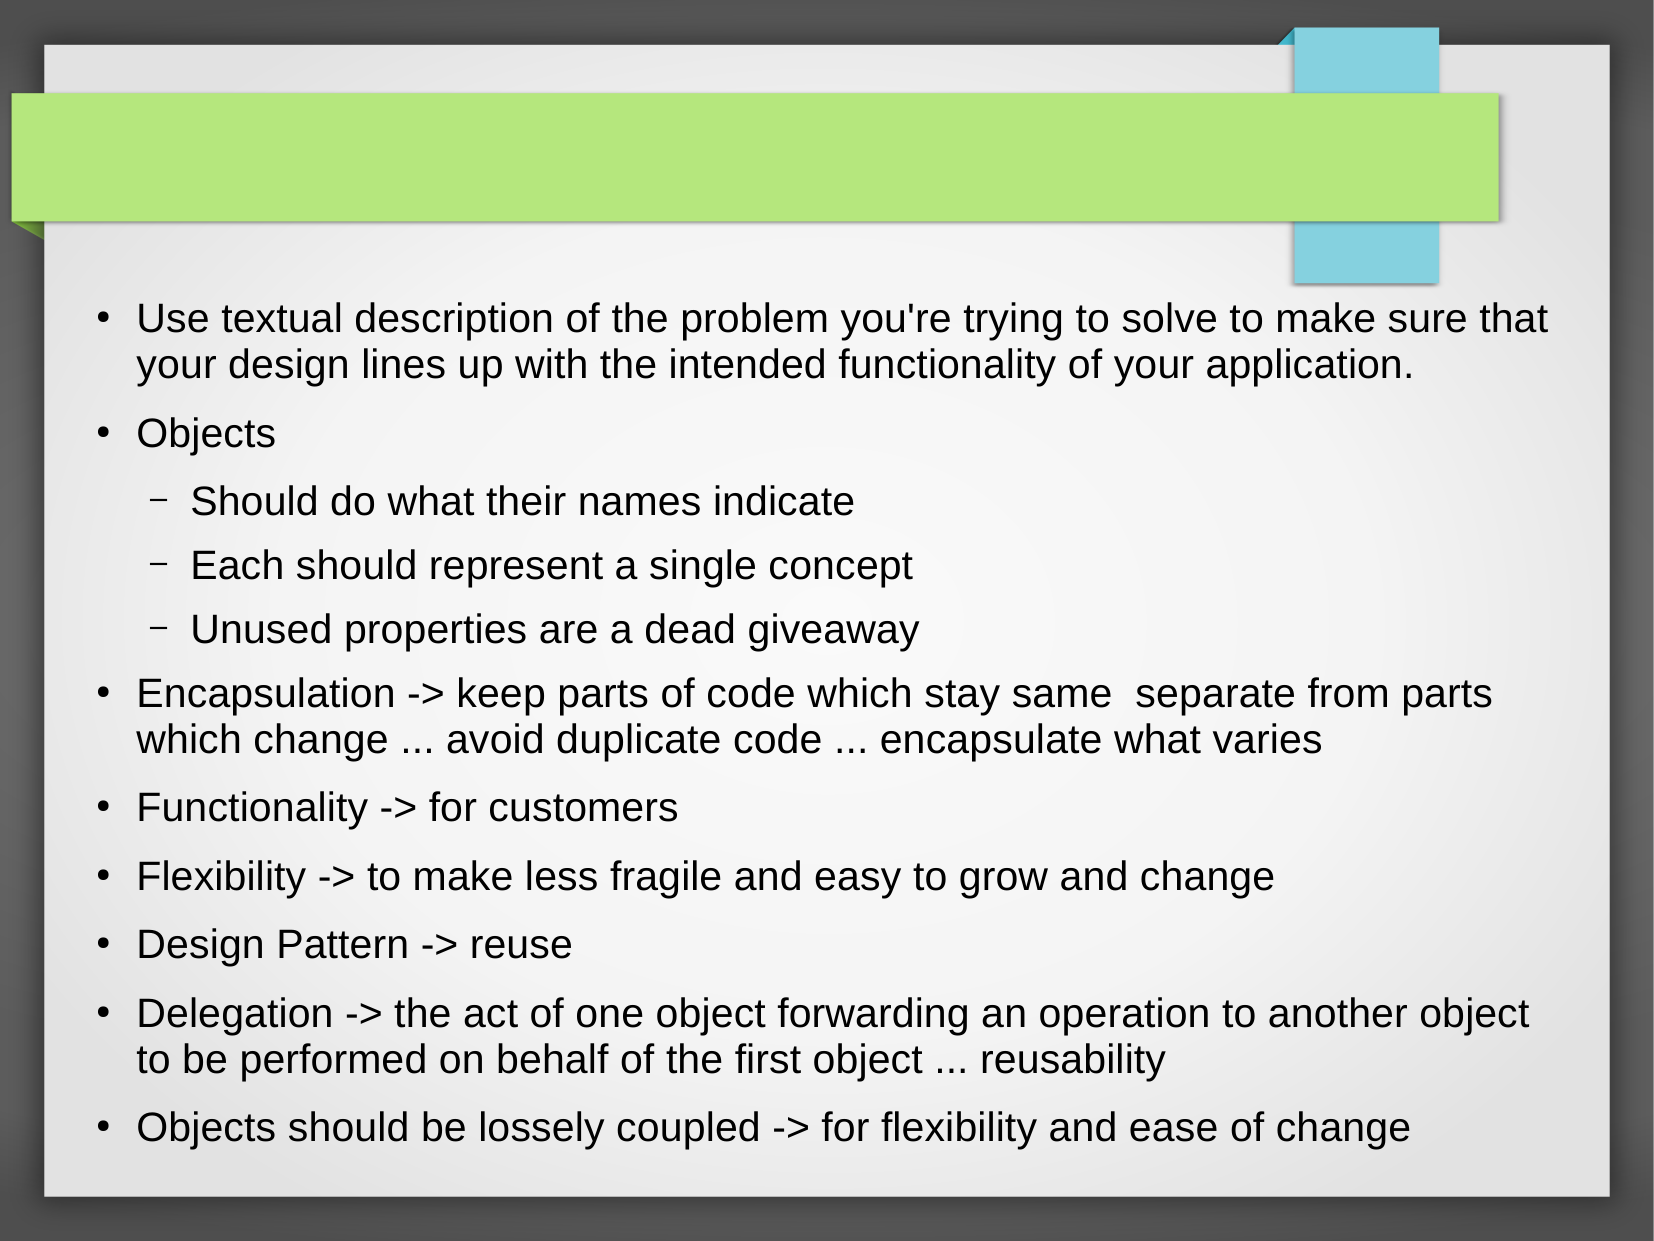

#
Use textual description of the problem you're trying to solve to make sure that your design lines up with the intended functionality of your application.
Objects
Should do what their names indicate
Each should represent a single concept
Unused properties are a dead giveaway
Encapsulation -> keep parts of code which stay same separate from parts which change ... avoid duplicate code ... encapsulate what varies
Functionality -> for customers
Flexibility -> to make less fragile and easy to grow and change
Design Pattern -> reuse
Delegation -> the act of one object forwarding an operation to another object to be performed on behalf of the first object ... reusability
Objects should be lossely coupled -> for flexibility and ease of change